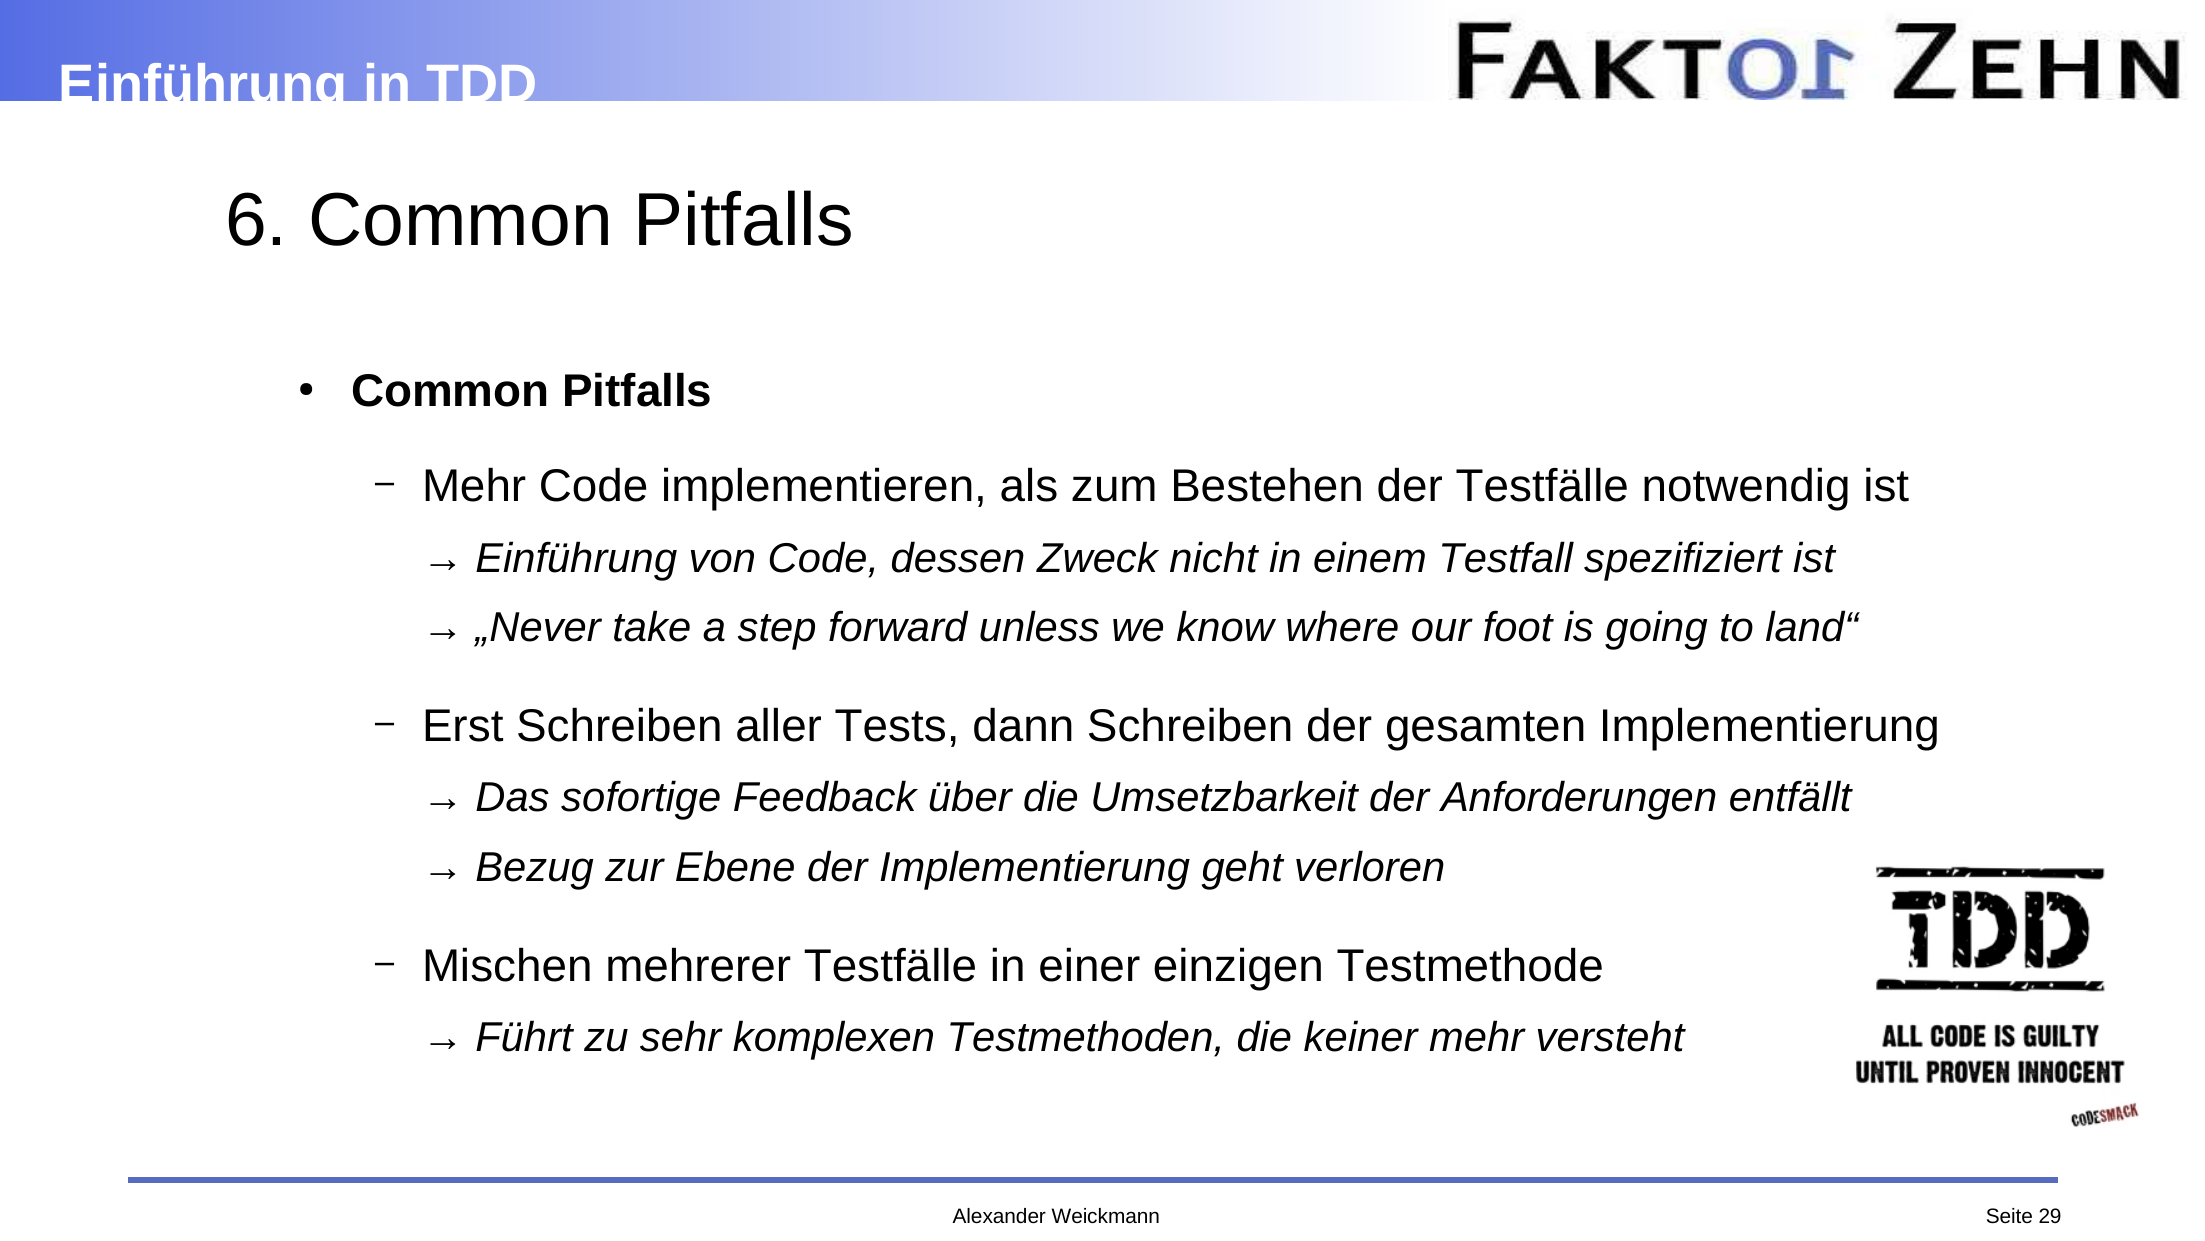

# 6. Common Pitfalls
Common Pitfalls
Mehr Code implementieren, als zum Bestehen der Testfälle notwendig ist
→ Einführung von Code, dessen Zweck nicht in einem Testfall spezifiziert ist
→ „Never take a step forward unless we know where our foot is going to land“
Erst Schreiben aller Tests, dann Schreiben der gesamten Implementierung
→ Das sofortige Feedback über die Umsetzbarkeit der Anforderungen entfällt
→ Bezug zur Ebene der Implementierung geht verloren
Mischen mehrerer Testfälle in einer einzigen Testmethode
→ Führt zu sehr komplexen Testmethoden, die keiner mehr versteht